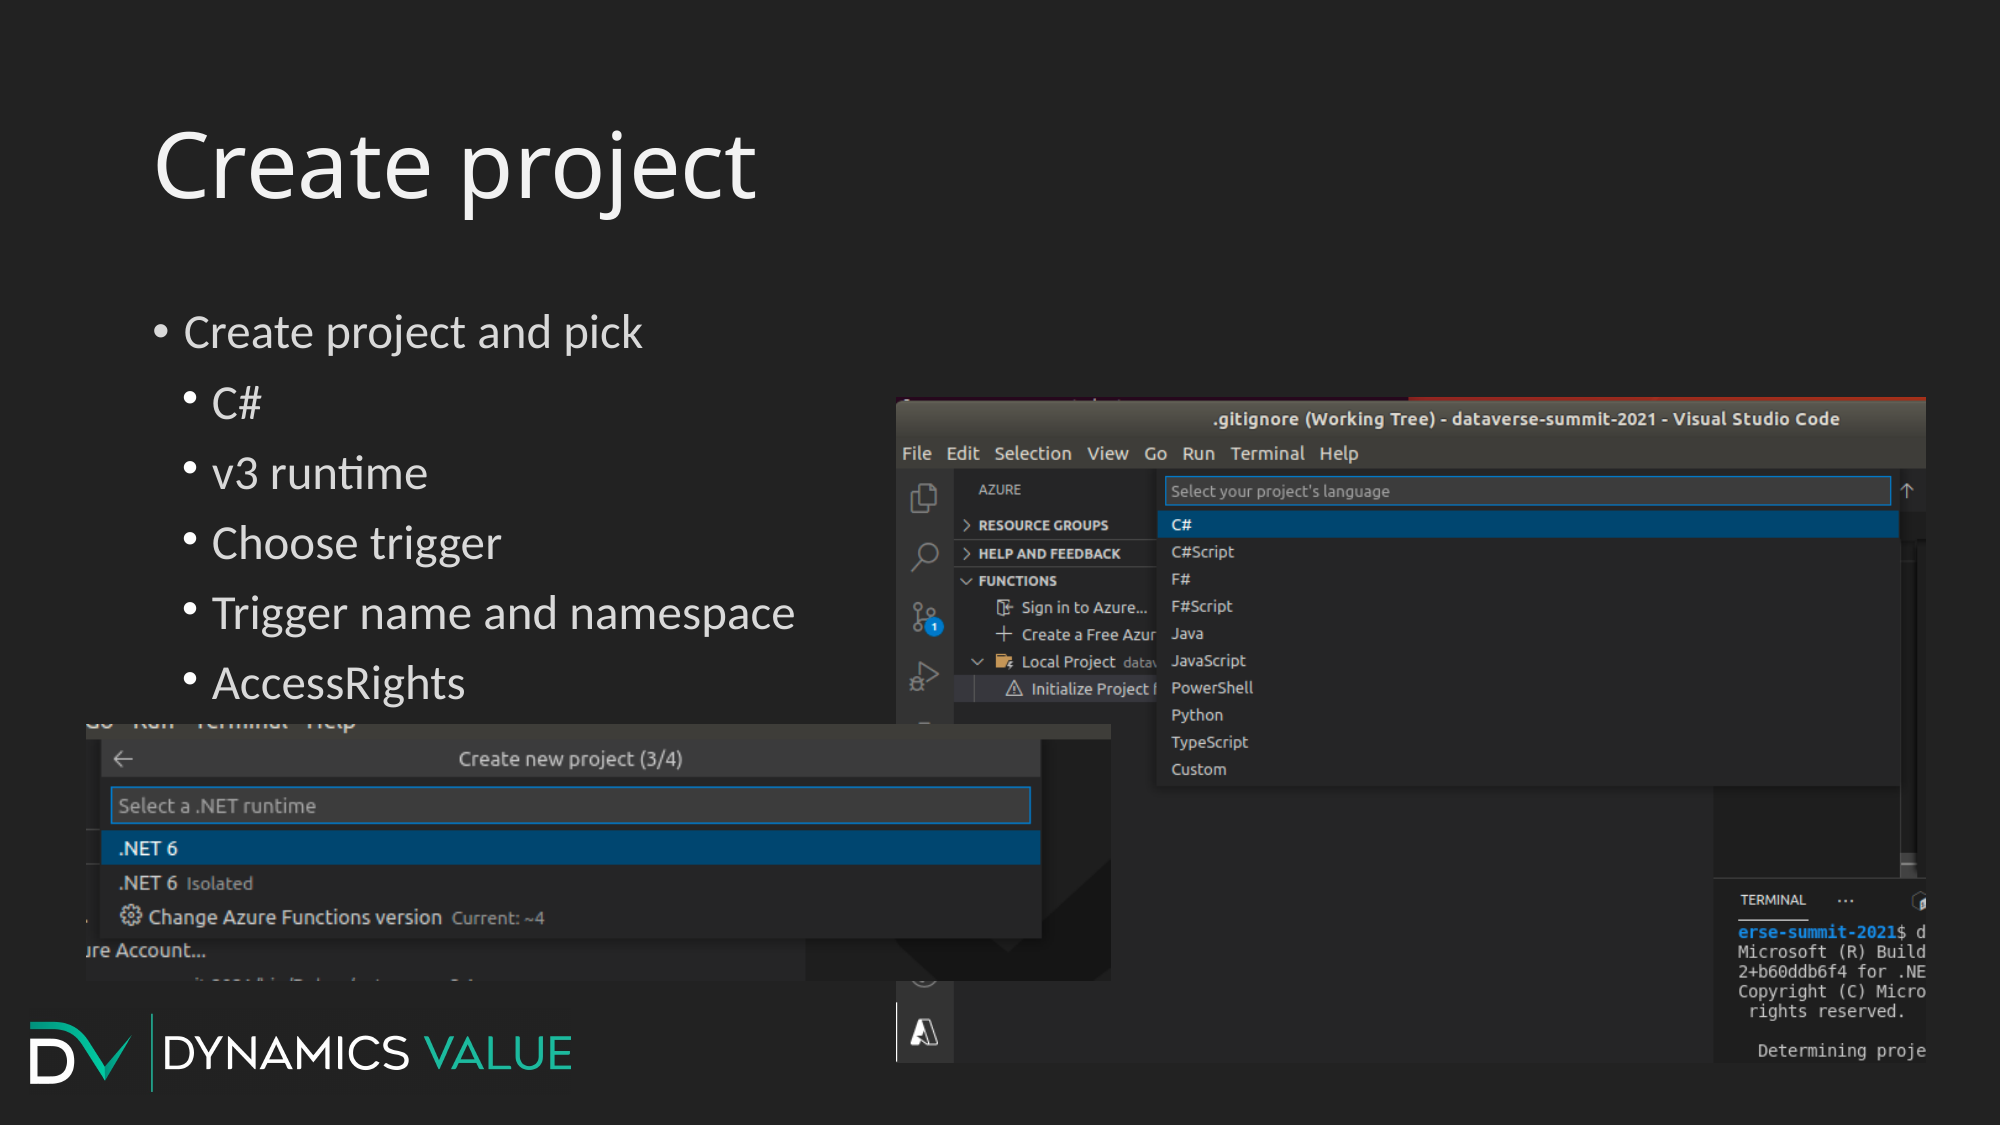

Create project
Create project and pick
C#
v3 runtime
Choose trigger
Trigger name and namespace
AccessRights